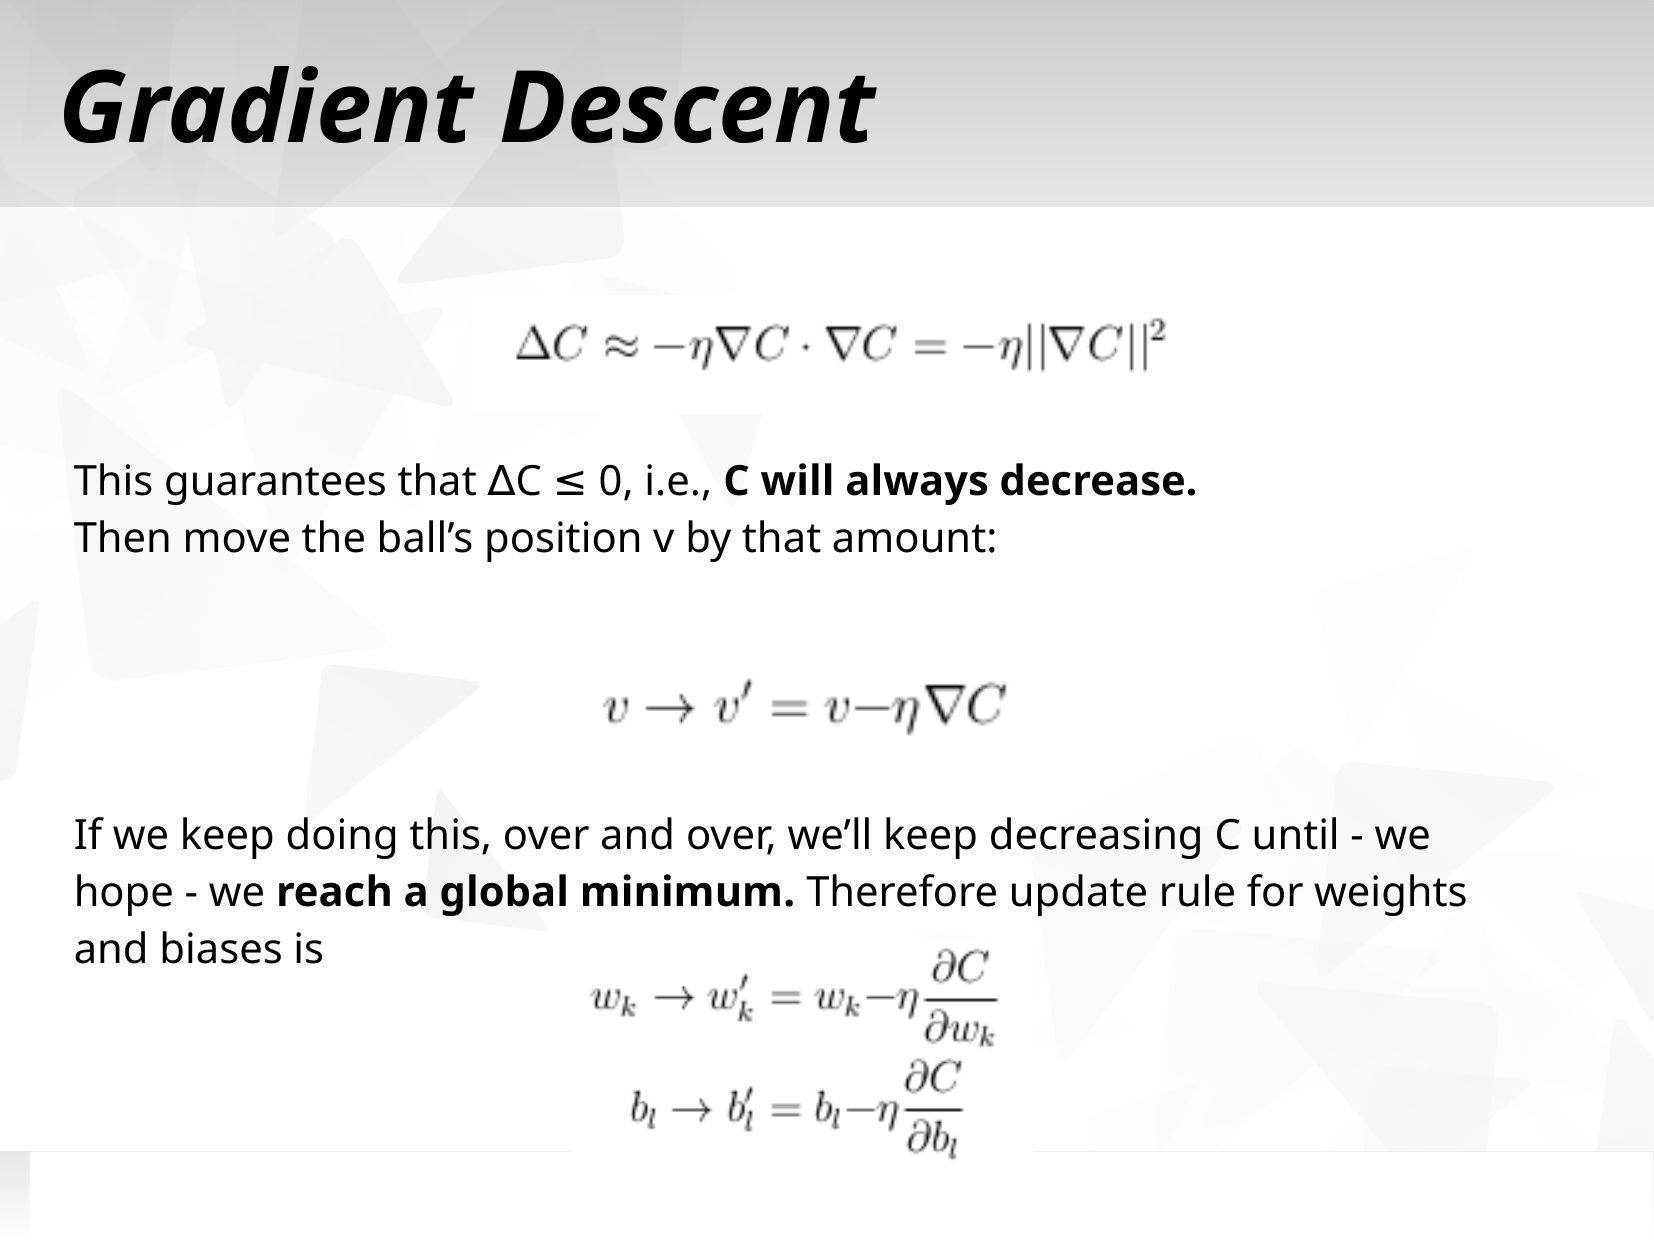

# Gradient Descent
This guarantees that ∆C ≤ 0, i.e., C will always decrease.
Then move the ball’s position v by that amount:
If we keep doing this, over and over, we’ll keep decreasing C until - we hope - we reach a global minimum. Therefore update rule for weights and biases is
8
LibreOffice Productivity Suite